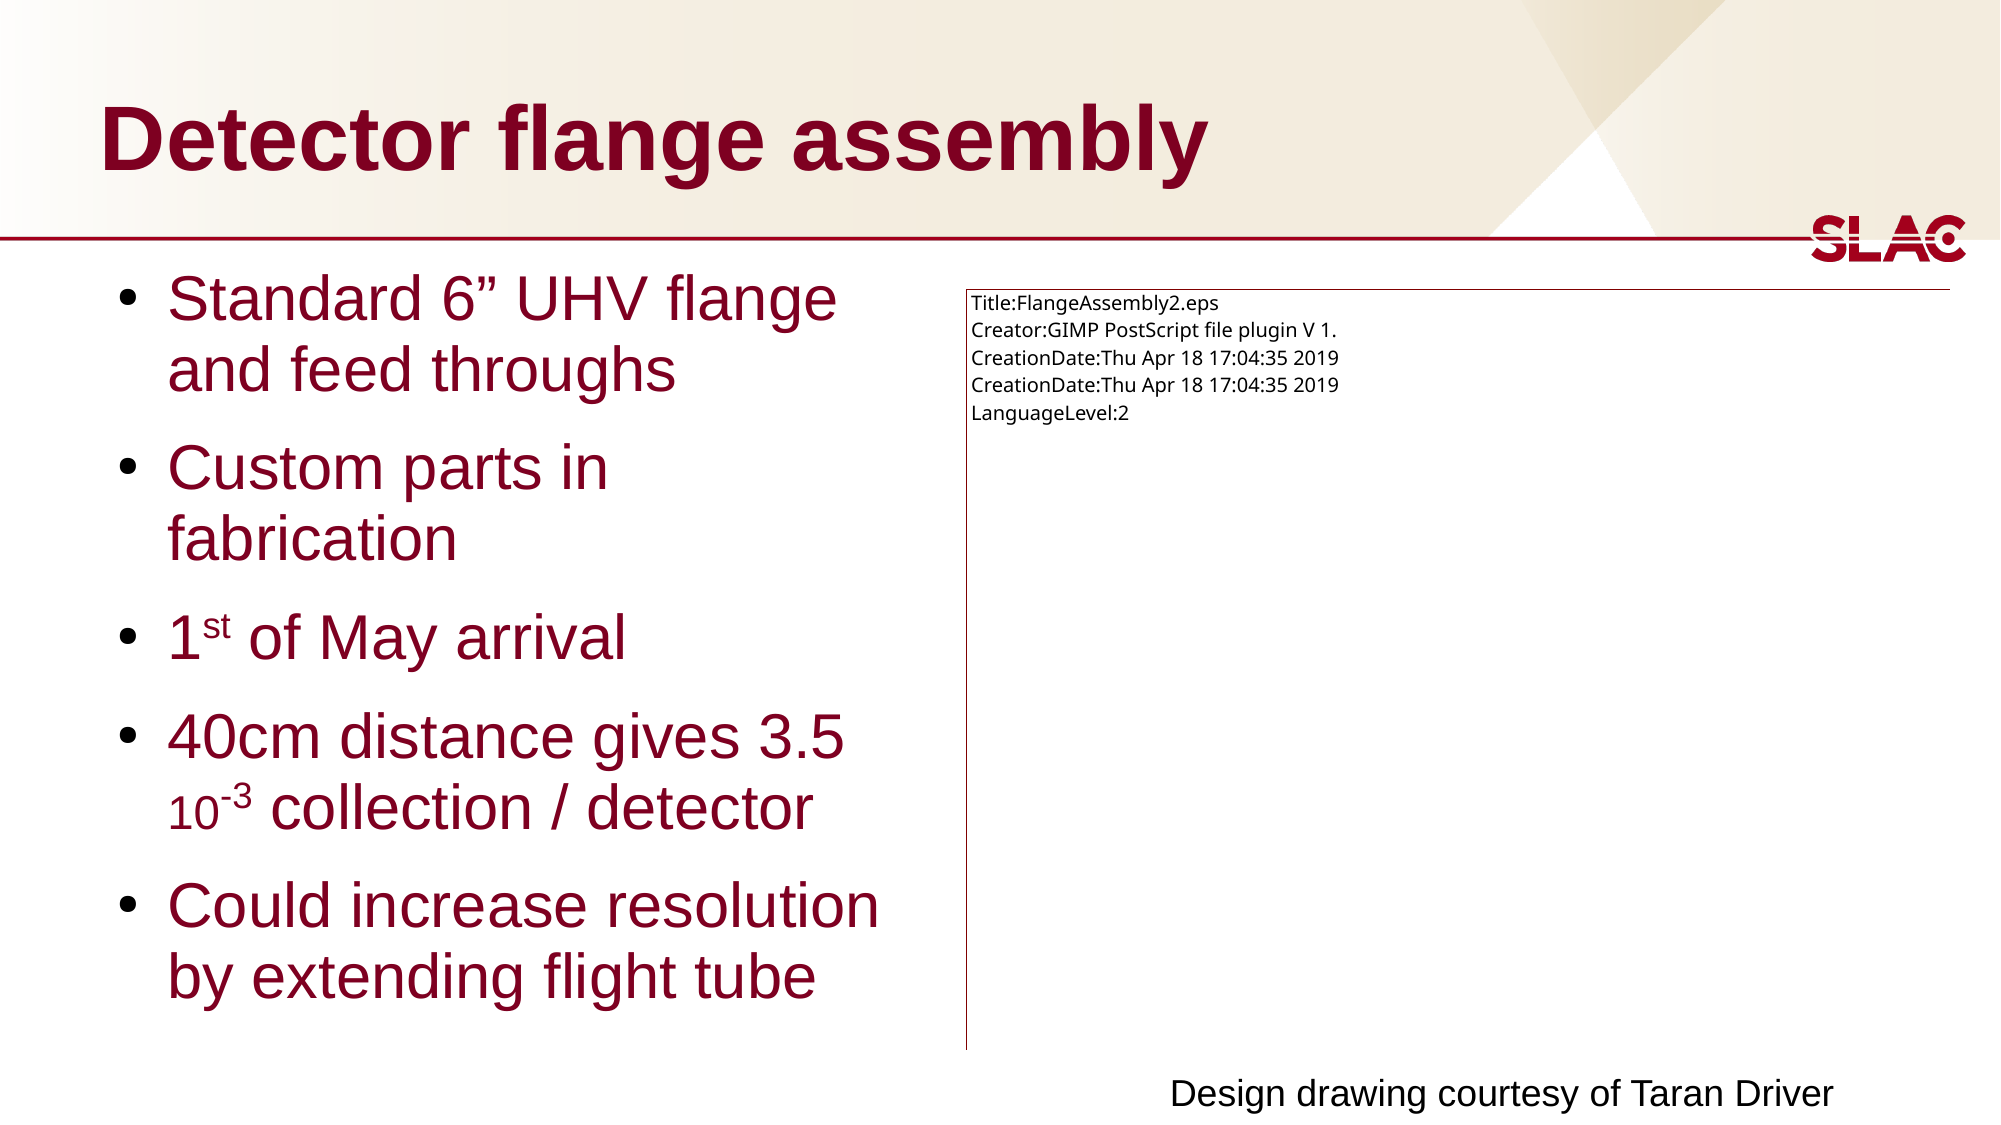

# Detector flange assembly
Standard 6” UHV flange and feed throughs
Custom parts in fabrication
1st of May arrival
40cm distance gives 3.5 10-3 collection / detector
Could increase resolution by extending flight tube
Design drawing courtesy of Taran Driver